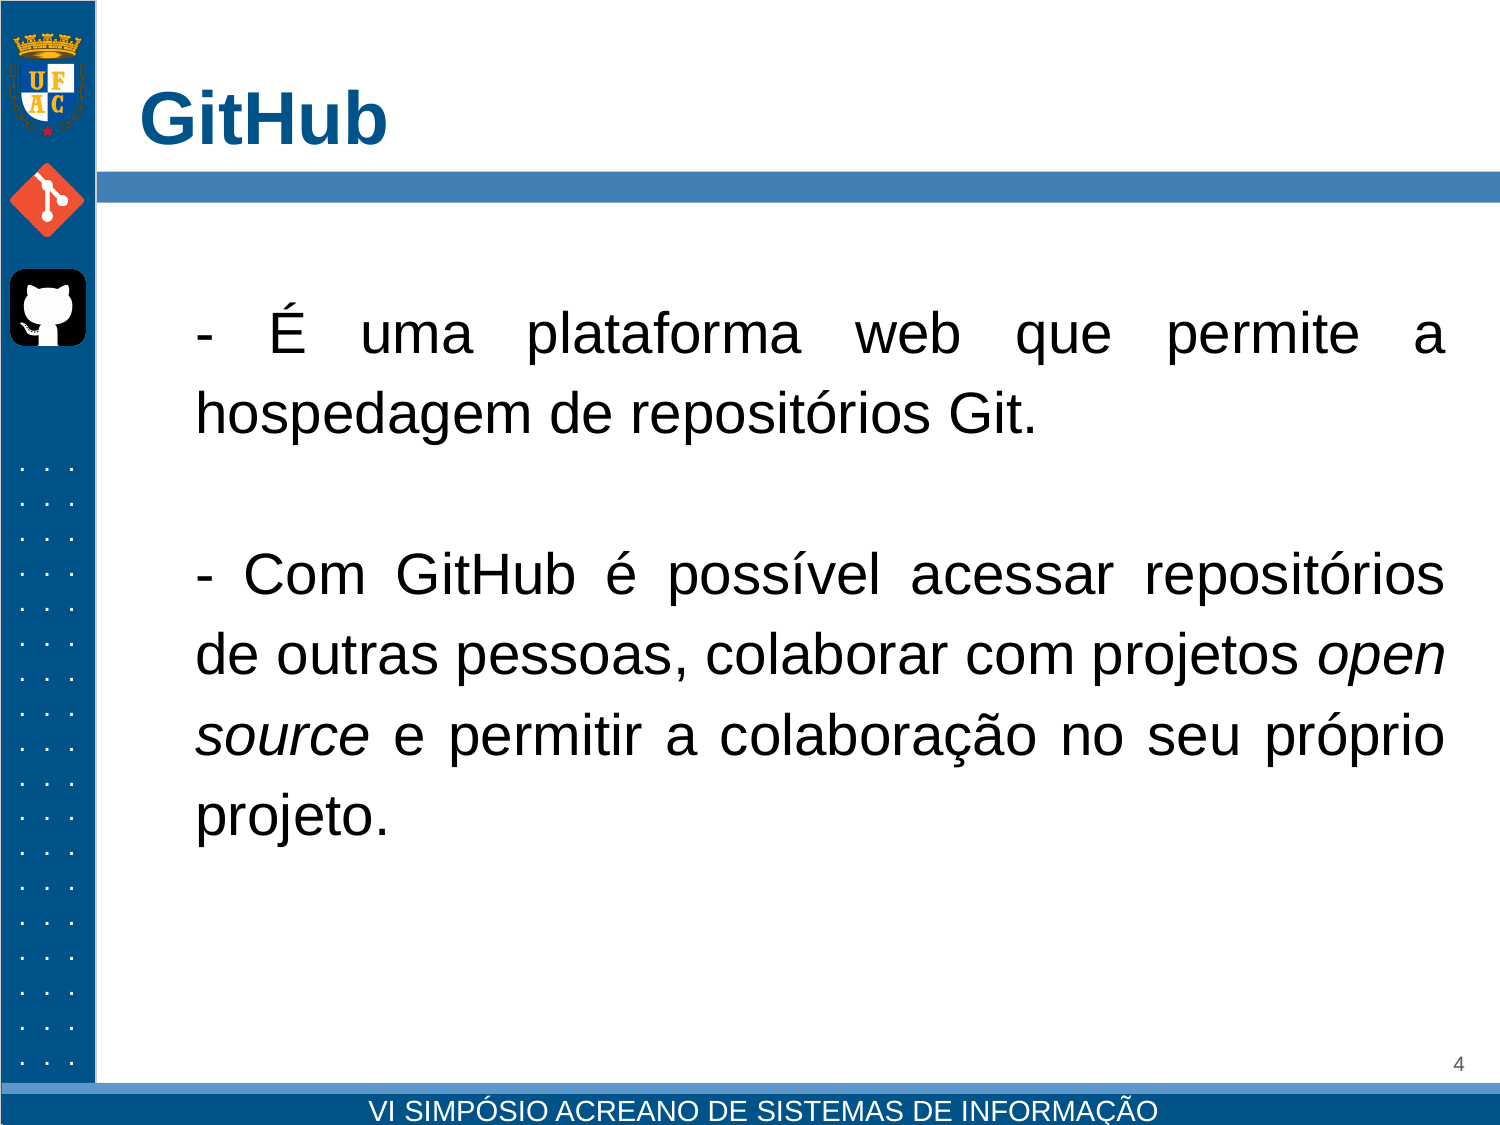

# GitHub
- É uma plataforma web que permite a hospedagem de repositórios Git.
- Com GitHub é possível acessar repositórios de outras pessoas, colaborar com projetos open source e permitir a colaboração no seu próprio projeto.
. . .
. . .
. . .
. . .
. . .
. . .
. . .
. . .
. . .
. . .
. . .
. . .
. . .
. . .
. . .
. . .
. . .
. . .
VI SIMPÓSIO ACREANO DE SISTEMAS DE INFORMAÇÃO